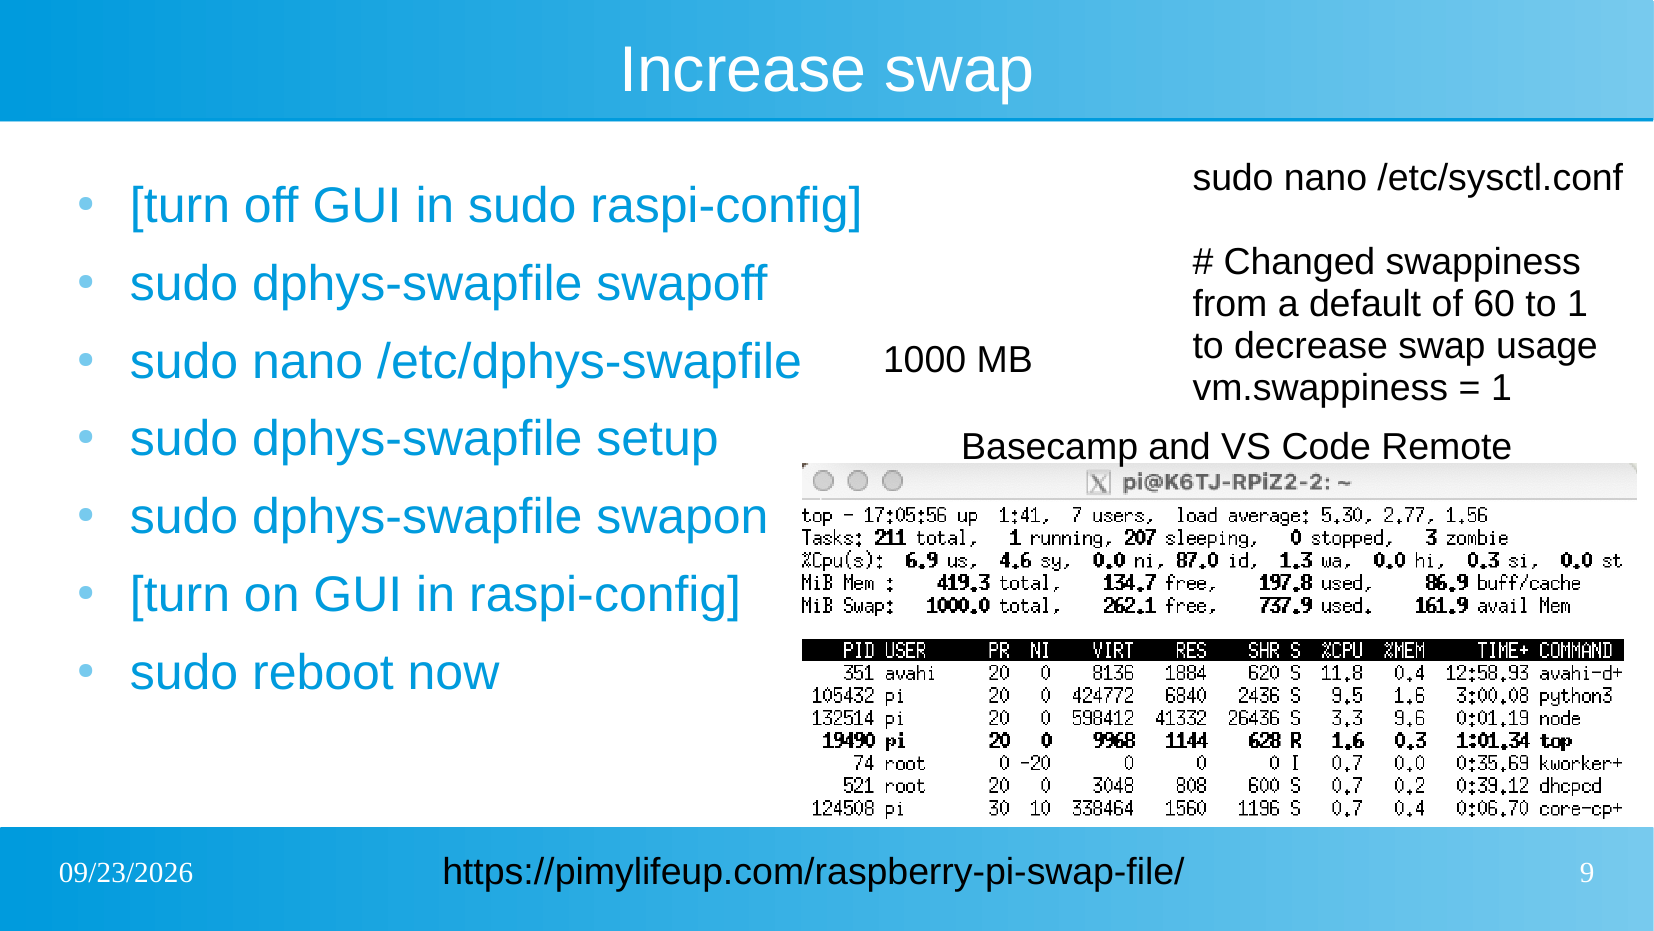

# Increase swap
sudo nano /etc/sysctl.conf
# Changed swappiness from a default of 60 to 1 to decrease swap usage
vm.swappiness = 1
[turn off GUI in sudo raspi-config]
sudo dphys-swapfile swapoff
sudo nano /etc/dphys-swapfile
sudo dphys-swapfile setup
sudo dphys-swapfile swapon
[turn on GUI in raspi-config]
sudo reboot now
1000 MB
Basecamp and VS Code Remote
https://pimylifeup.com/raspberry-pi-swap-file/
9